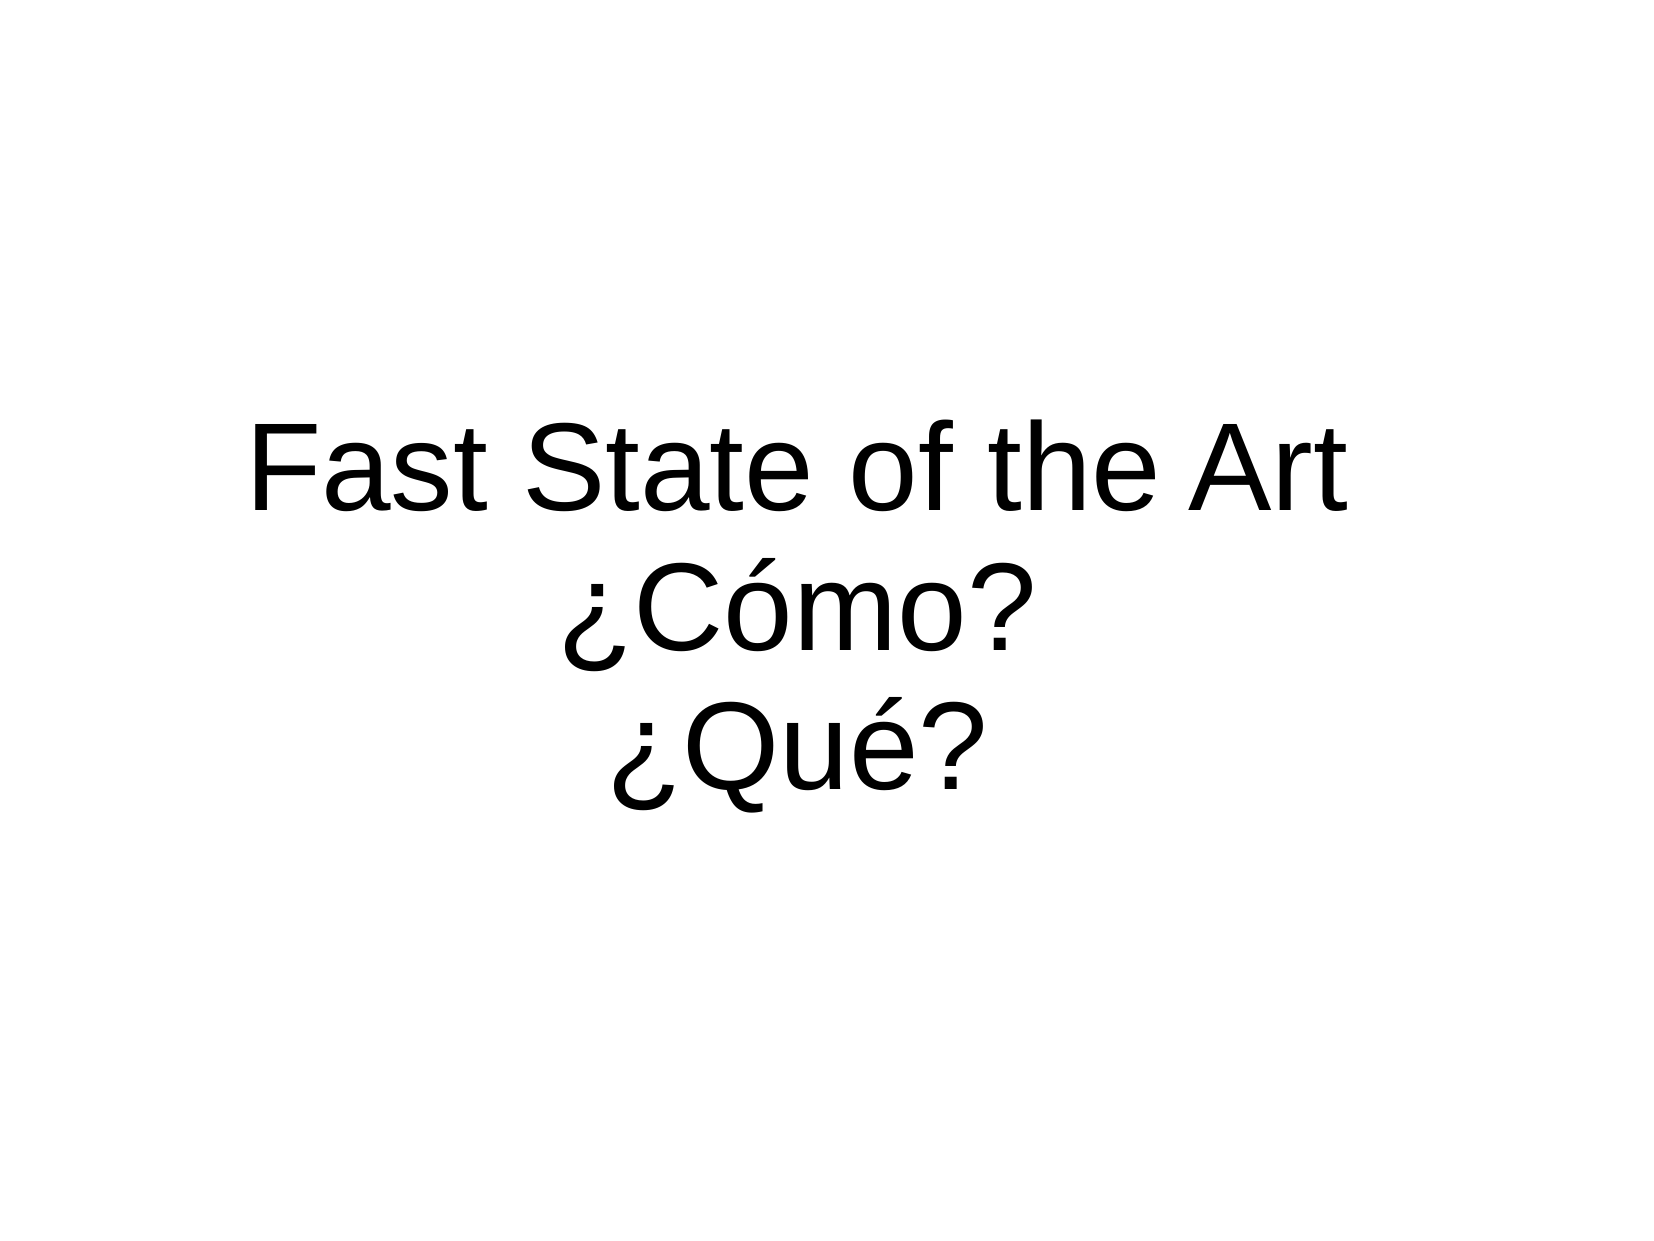

Fast State of the Art
¿Cómo?
¿Qué?